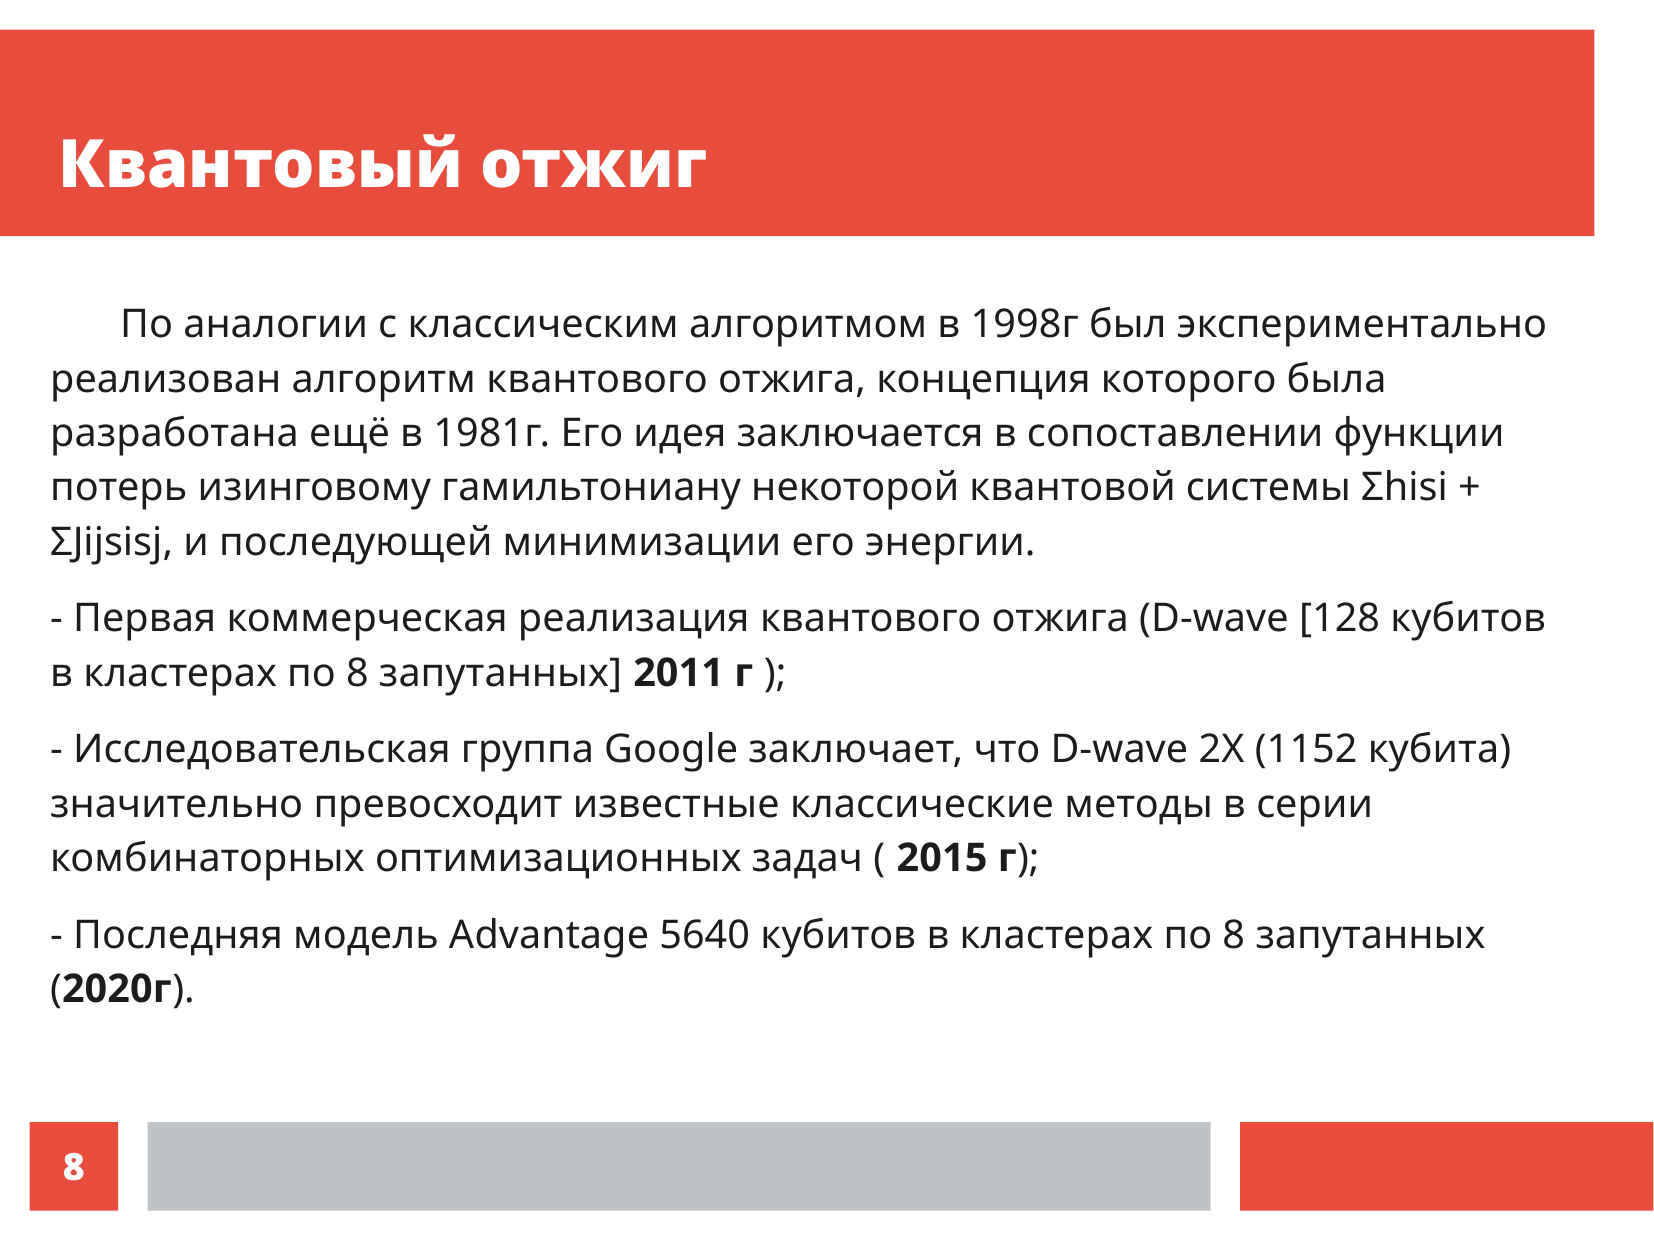

# Квантовый отжиг
 	По аналогии с классическим алгоритмом в 1998г был экспериментально реализован алгоритм квантового отжига, концепция которого была разработана ещё в 1981г. Его идея заключается в сопоставлении функции потерь изинговому гамильтониану некоторой квантовой системы Σhisi + ΣJijsisj, и последующей минимизации его энергии.
- Первая коммерческая реализация квантового отжига (D-wave [128 кубитов в кластерах по 8 запутанных] 2011 г );
- Исследовательская группа Google заключает, что D-wave 2X (1152 кубита) значительно превосходит известные классические методы в серии комбинаторных оптимизационных задач ( 2015 г);
- Последняя модель Advantage 5640 кубитов в кластерах по 8 запутанных (2020г).
8